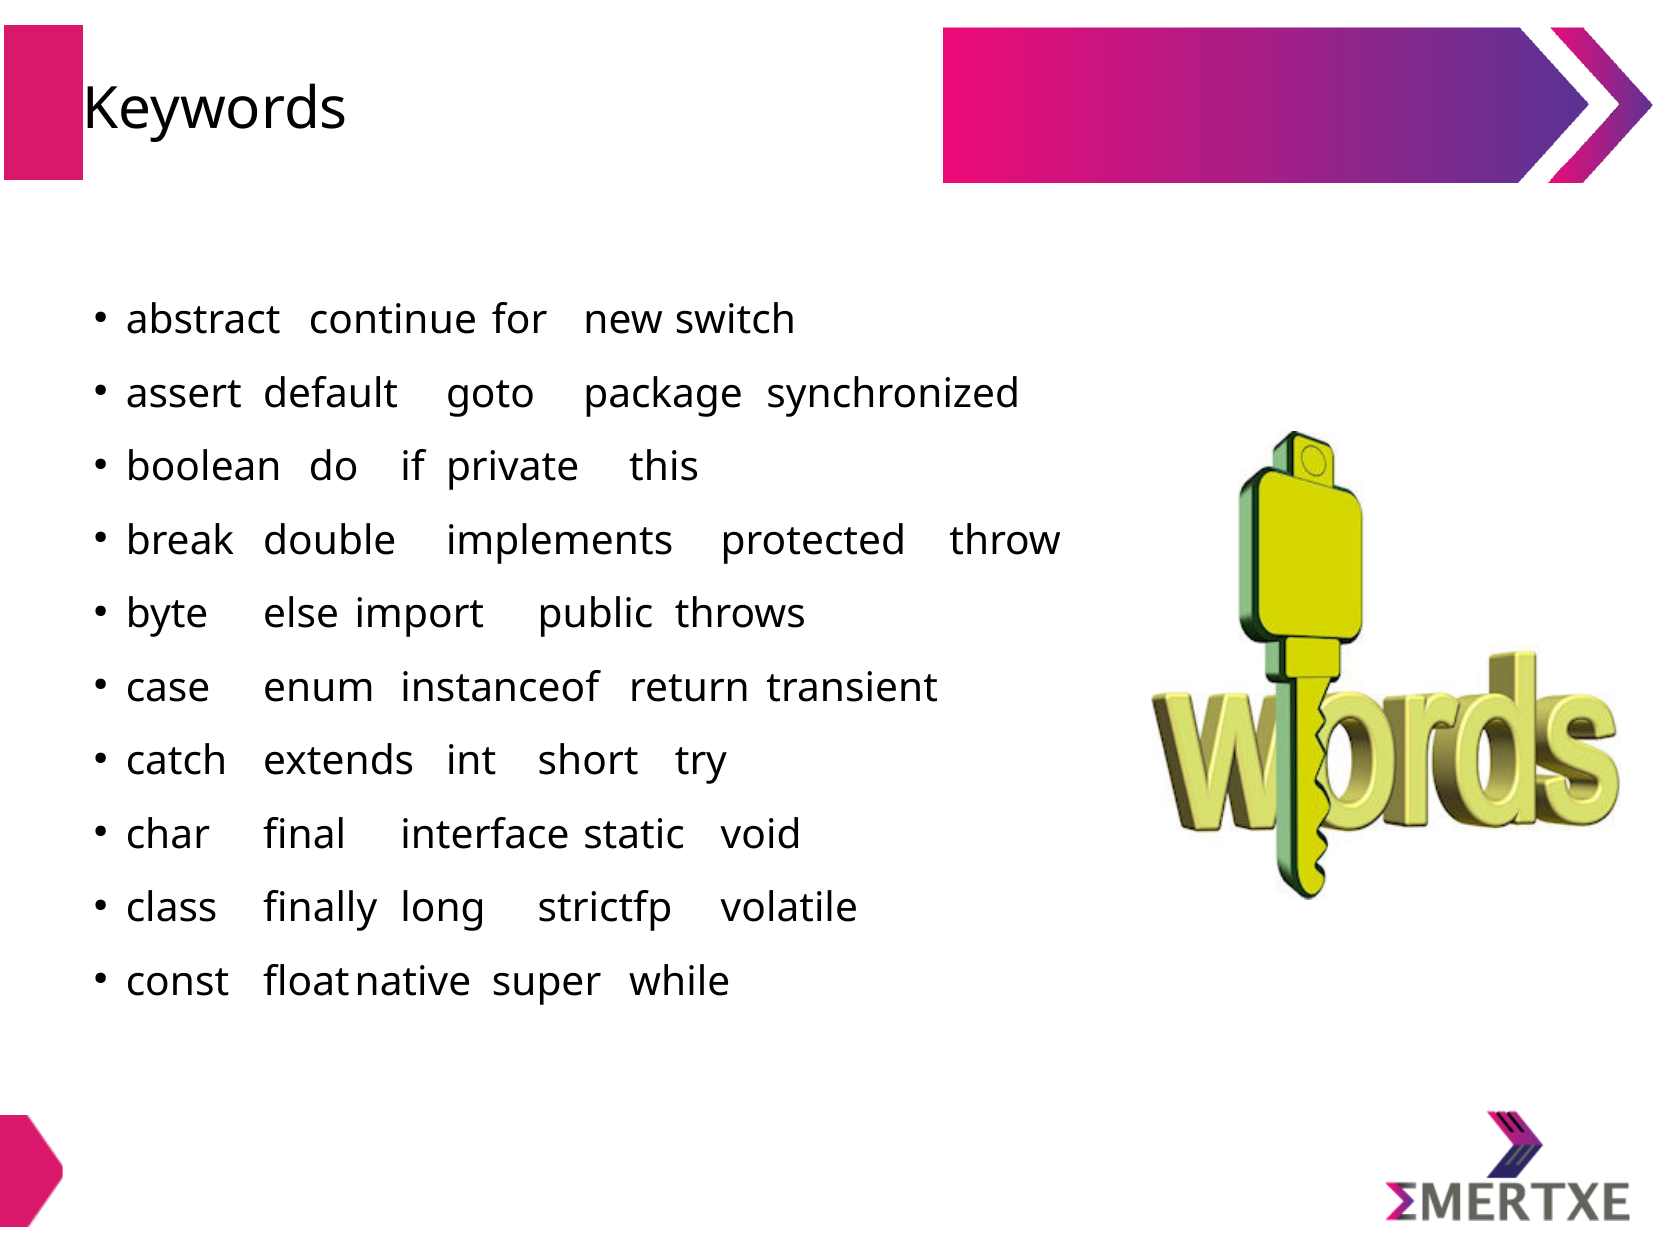

# Keywords
abstract 	continue 	for 	new 	switch
assert 	default 	goto 	package 	synchronized
boolean 	do 	if 	private 	this
break 			double 	implements 	protected 	throw
byte 	else 	import 	public 	throws
case 	enum 	instanceof 	return 	transient
catch 	extends 	int 	short 	try
char 	final 	interface 	static 	void
class 	finally 	long 	strictfp 	volatile
const	float	native		super	while